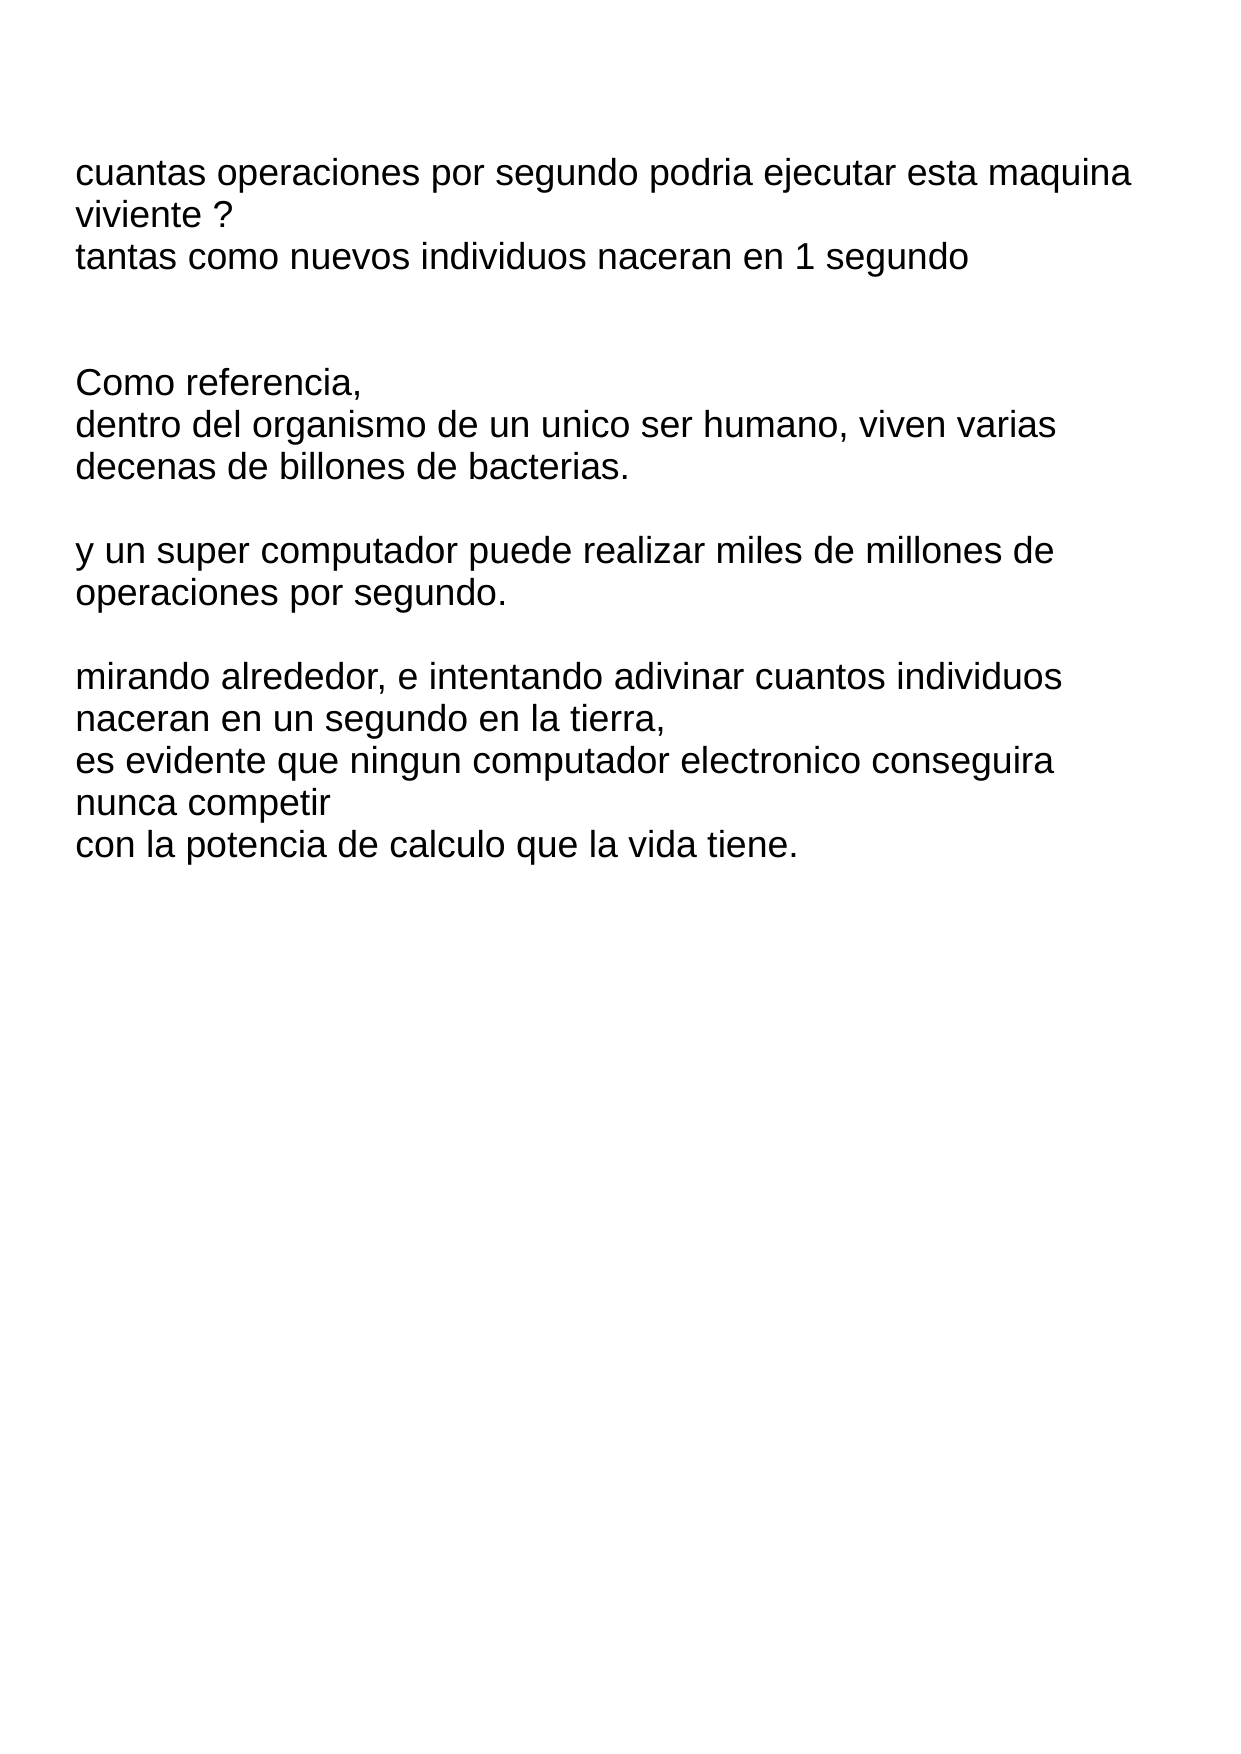

cuantas operaciones por segundo podria ejecutar esta maquina viviente ?
tantas como nuevos individuos naceran en 1 segundo
Como referencia,
dentro del organismo de un unico ser humano, viven varias decenas de billones de bacterias.
y un super computador puede realizar miles de millones de operaciones por segundo.
mirando alrededor, e intentando adivinar cuantos individuos naceran en un segundo en la tierra,
es evidente que ningun computador electronico conseguira nunca competir
con la potencia de calculo que la vida tiene.